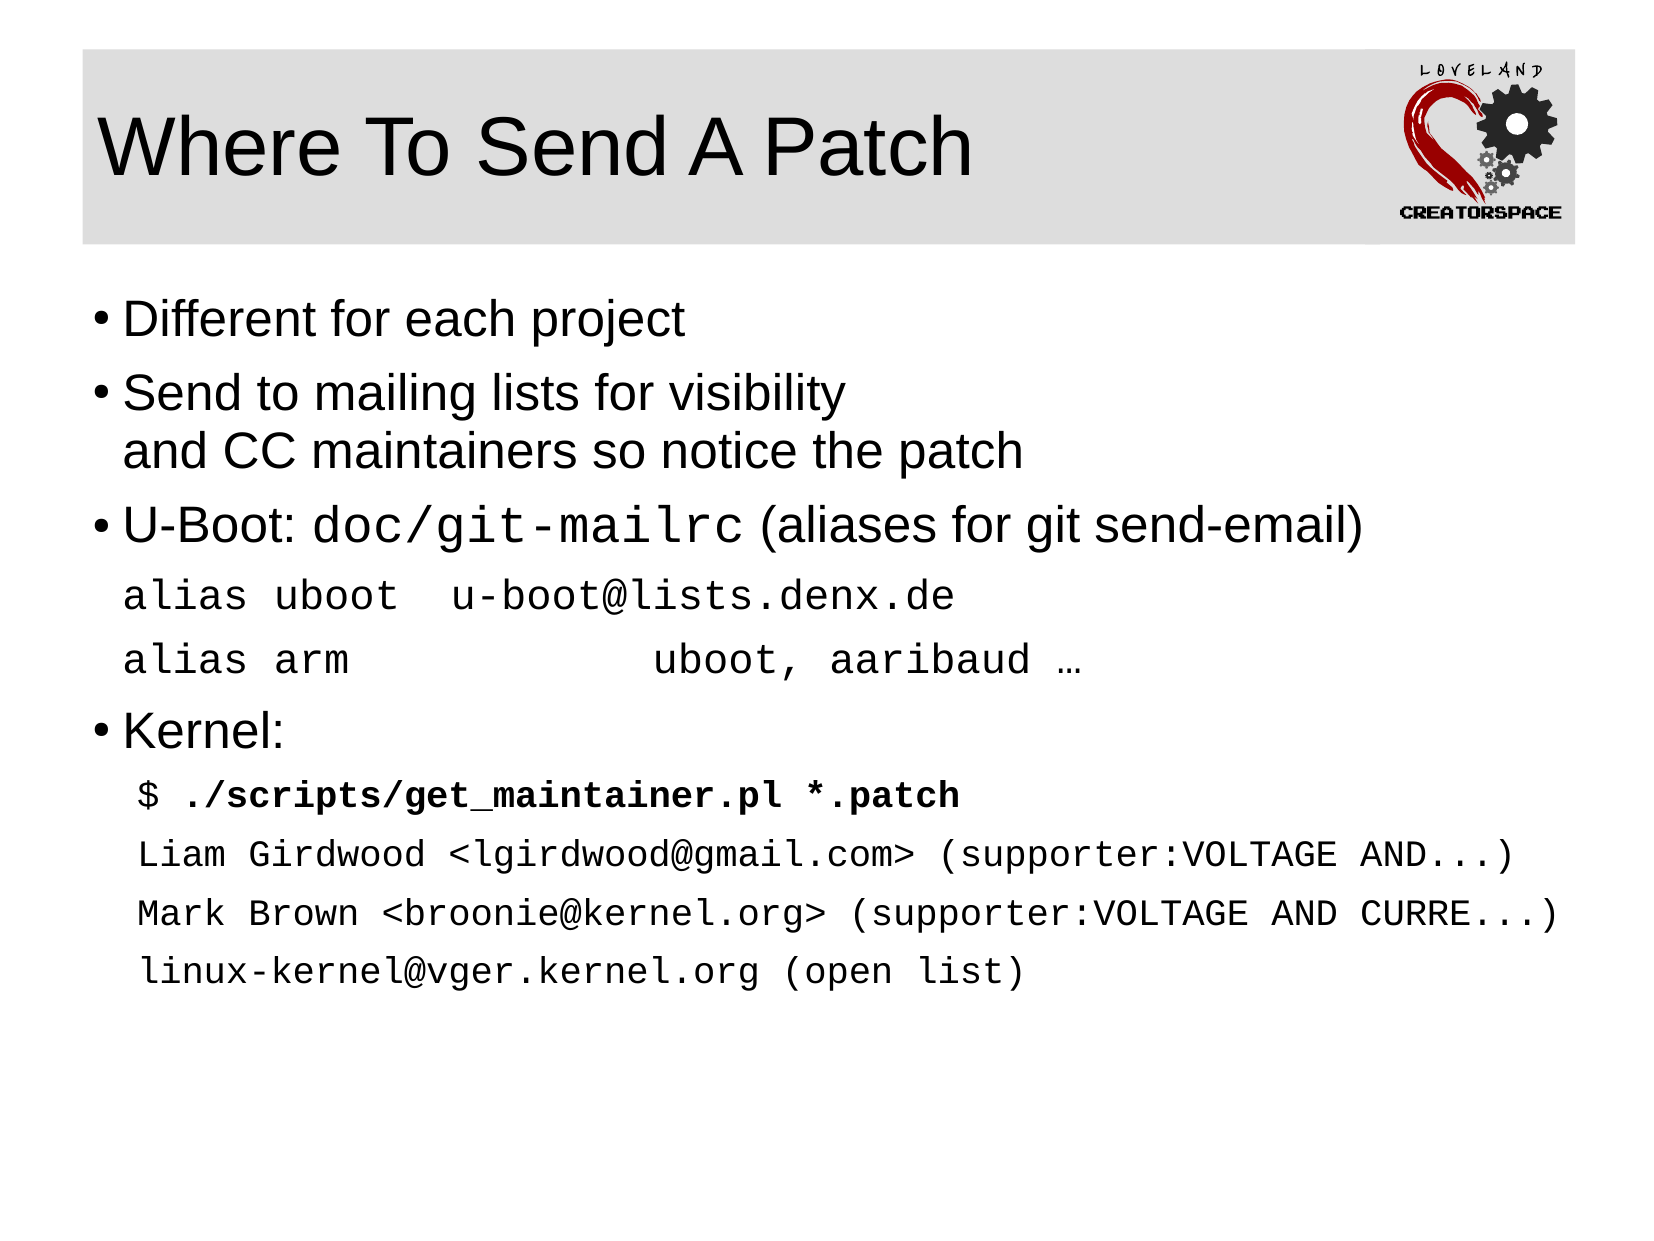

# Where To Send A Patch
Different for each project
Send to mailing lists for visibility
and CC maintainers so notice the patch
U-Boot: doc/git-mailrc (aliases for git send-email)
alias uboot u-boot@lists.denx.de
alias arm uboot, aaribaud …
Kernel:
 $ ./scripts/get_maintainer.pl *.patch
 Liam Girdwood <lgirdwood@gmail.com> (supporter:VOLTAGE AND...)
 Mark Brown <broonie@kernel.org> (supporter:VOLTAGE AND CURRE...)
 linux-kernel@vger.kernel.org (open list)